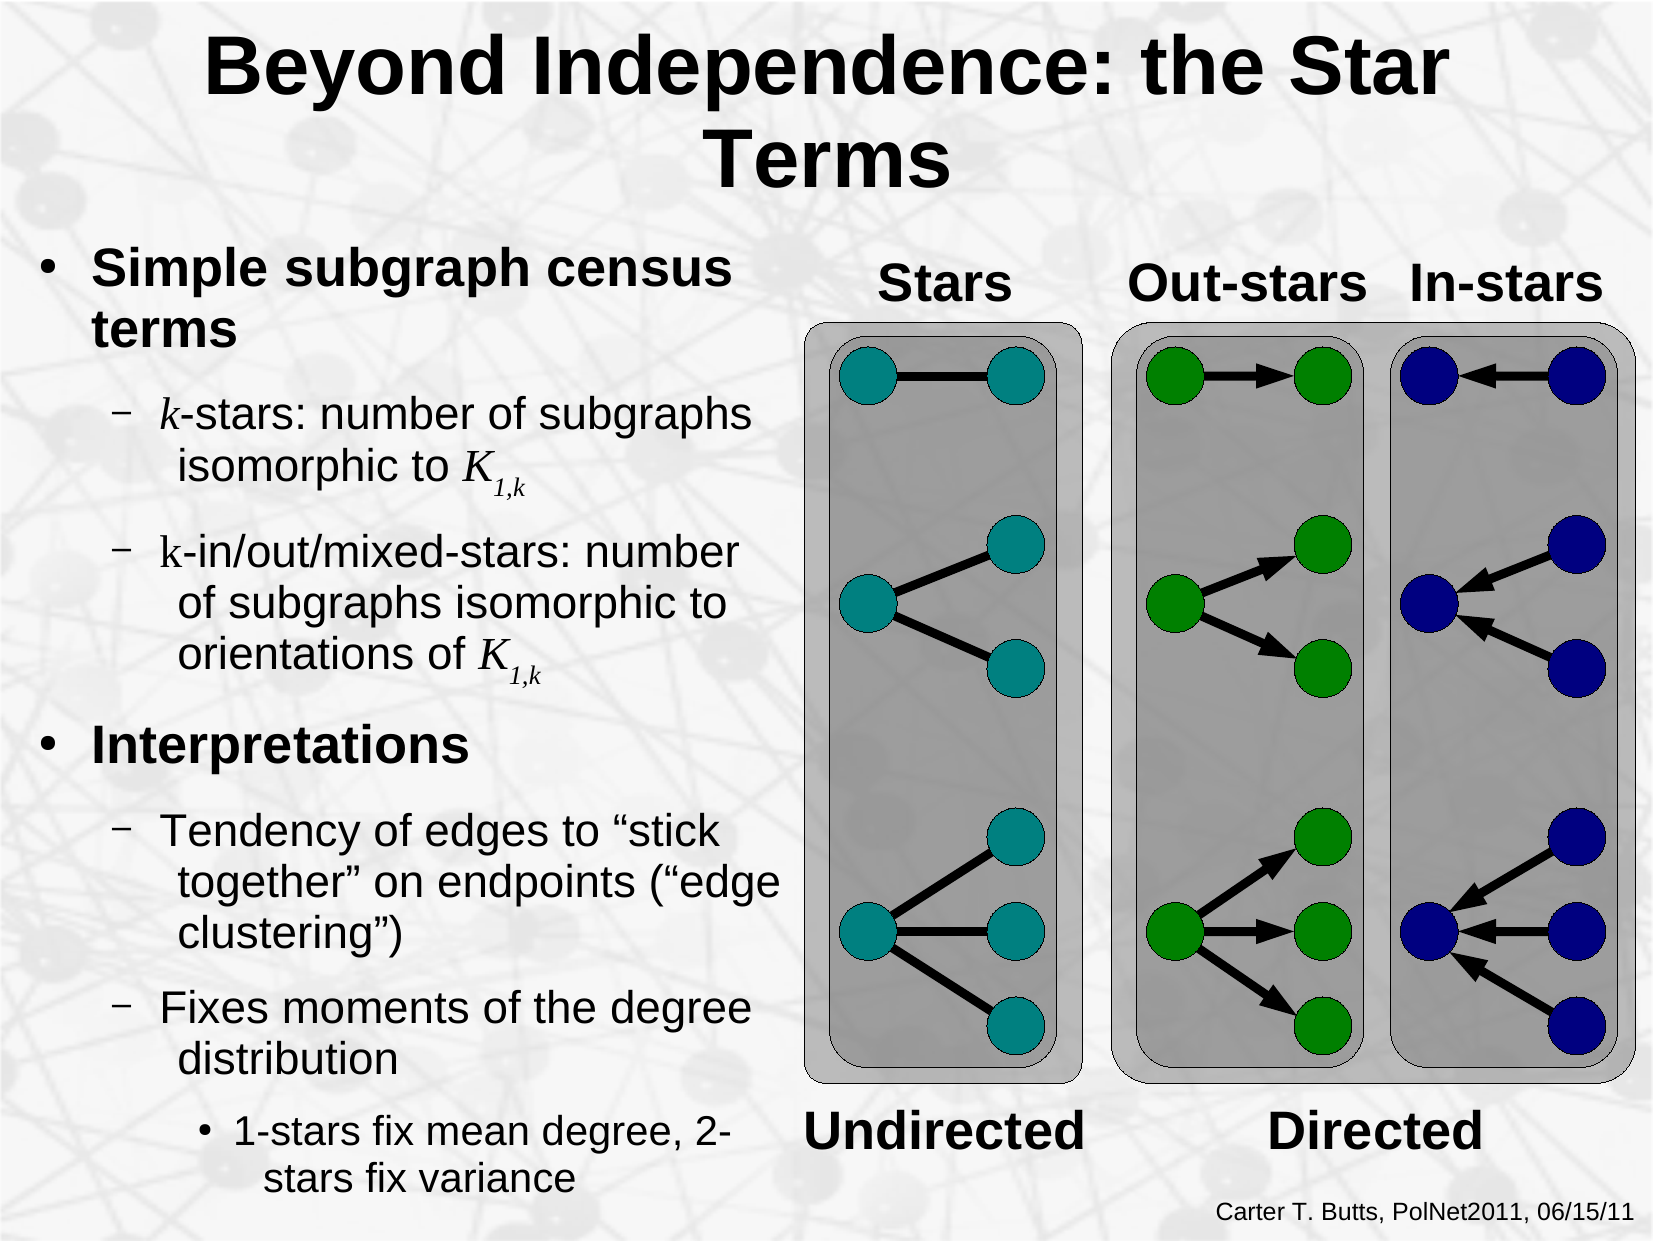

# Beyond Independence: the Star Terms
Simple subgraph census terms
k-stars: number of subgraphs isomorphic to K1,k
k-in/out/mixed-stars: number of subgraphs isomorphic to orientations of K1,k
Interpretations
Tendency of edges to “stick together” on endpoints (“edge clustering”)
Fixes moments of the degree distribution
1-stars fix mean degree, 2-stars fix variance
Stars
Out-stars
In-stars
Undirected
Directed